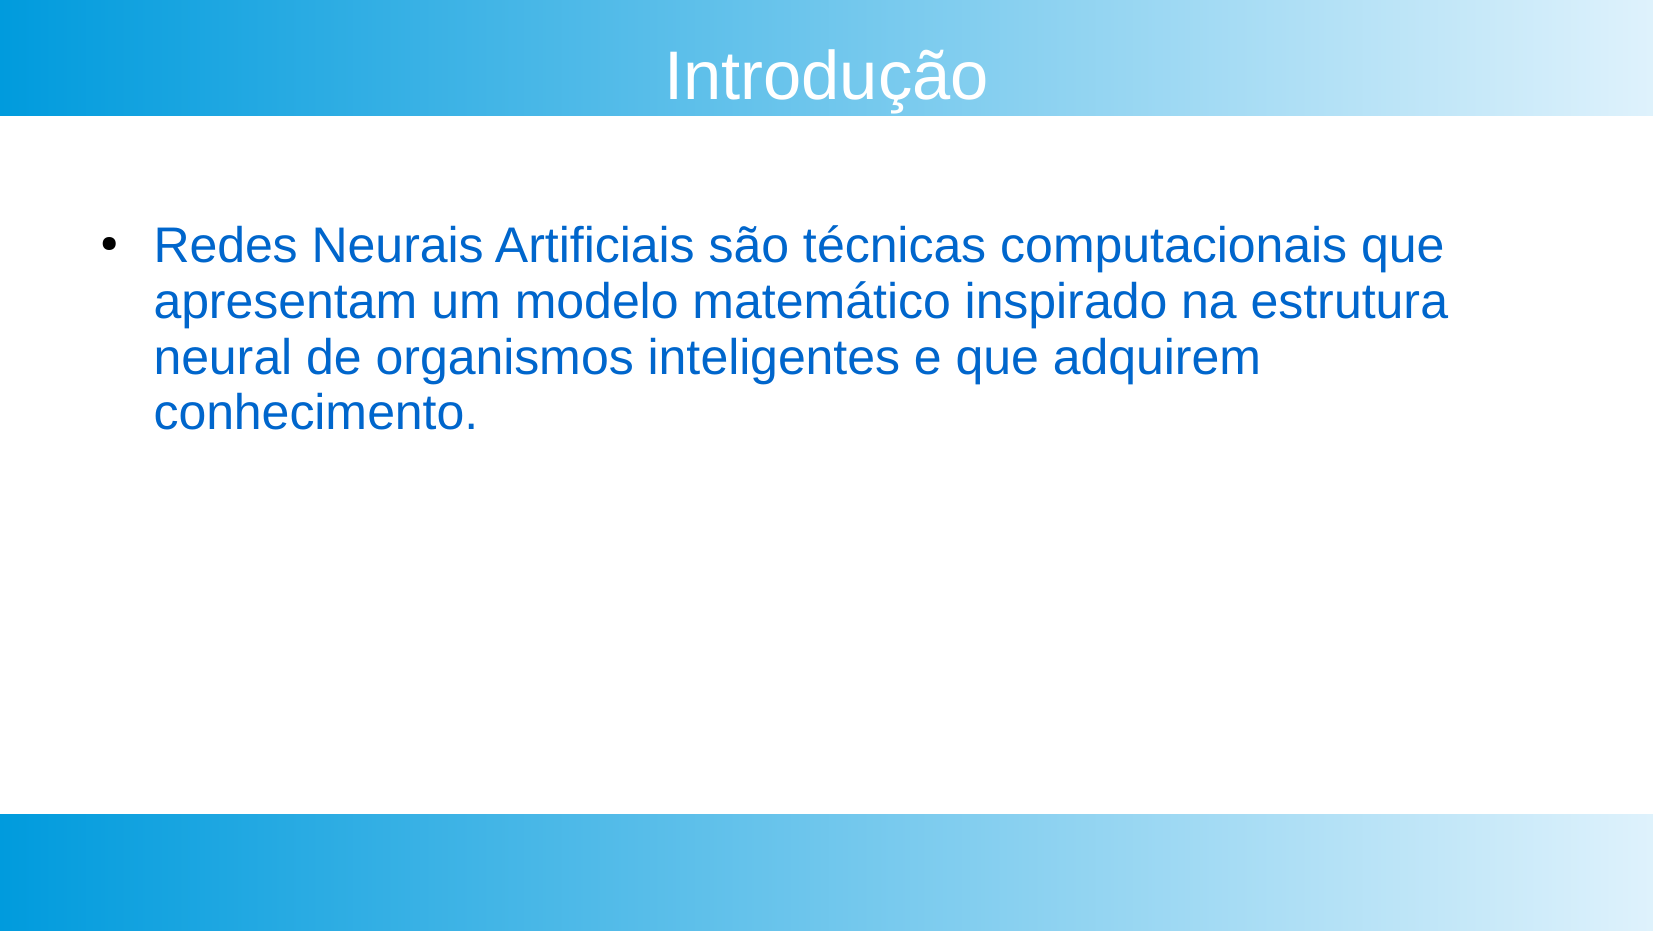

# Introdução
Redes Neurais Artificiais são técnicas computacionais que apresentam um modelo matemático inspirado na estrutura neural de organismos inteligentes e que adquirem conhecimento.